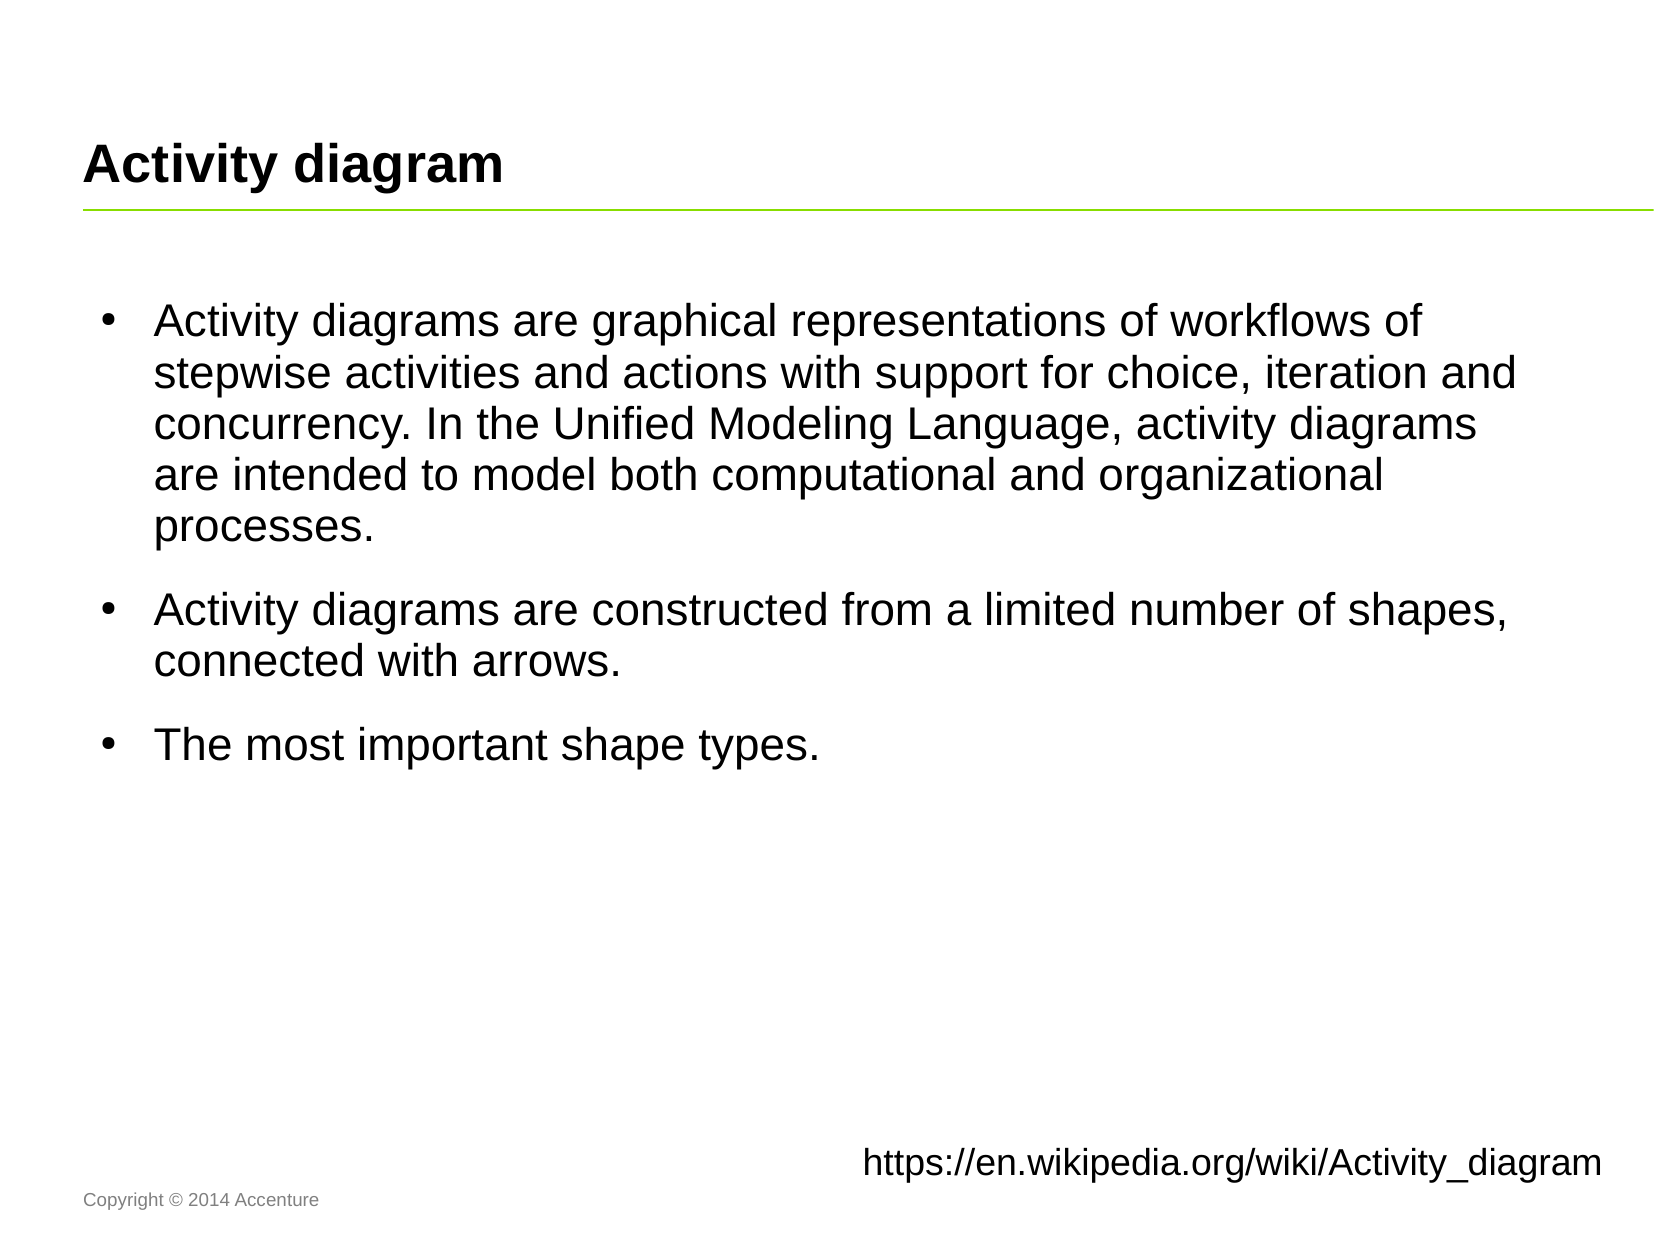

# Activity diagram
Activity diagrams are graphical representations of workflows of stepwise activities and actions with support for choice, iteration and concurrency. In the Unified Modeling Language, activity diagrams are intended to model both computational and organizational processes.
Activity diagrams are constructed from a limited number of shapes, connected with arrows.
The most important shape types.
https://en.wikipedia.org/wiki/Activity_diagram